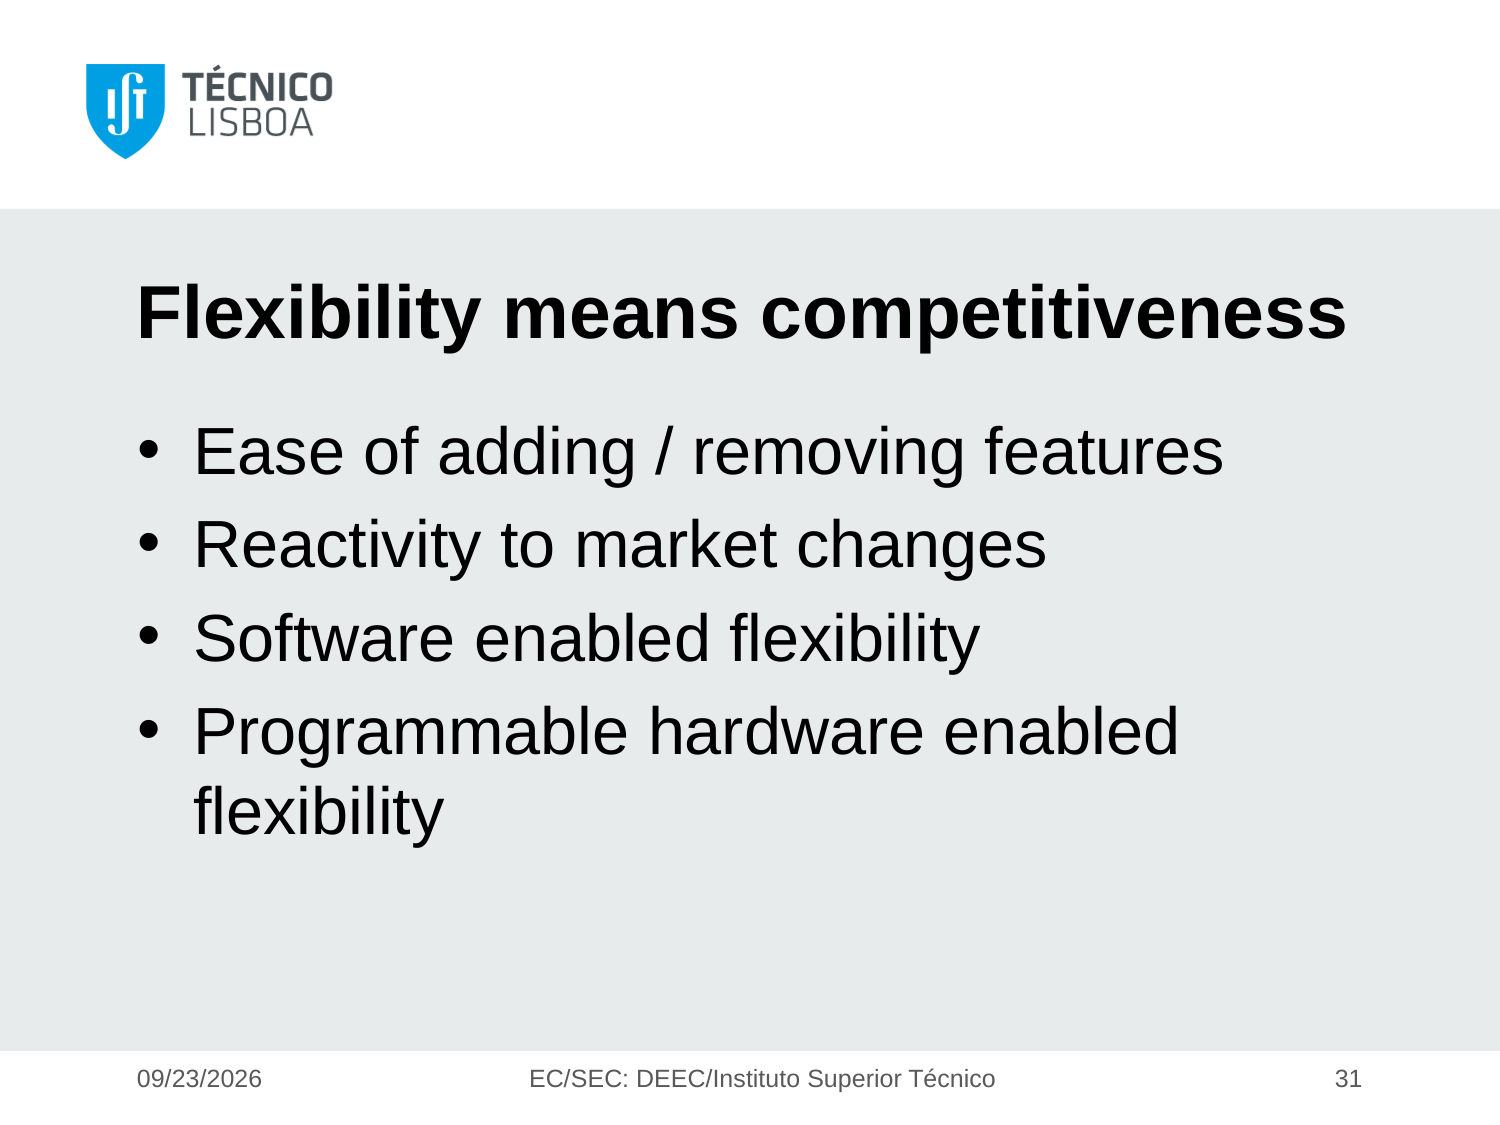

# Flexibility means competitiveness
Ease of adding / removing features
Reactivity to market changes
Software enabled flexibility
Programmable hardware enabled flexibility
EC/SEC: DEEC/Instituto Superior Técnico